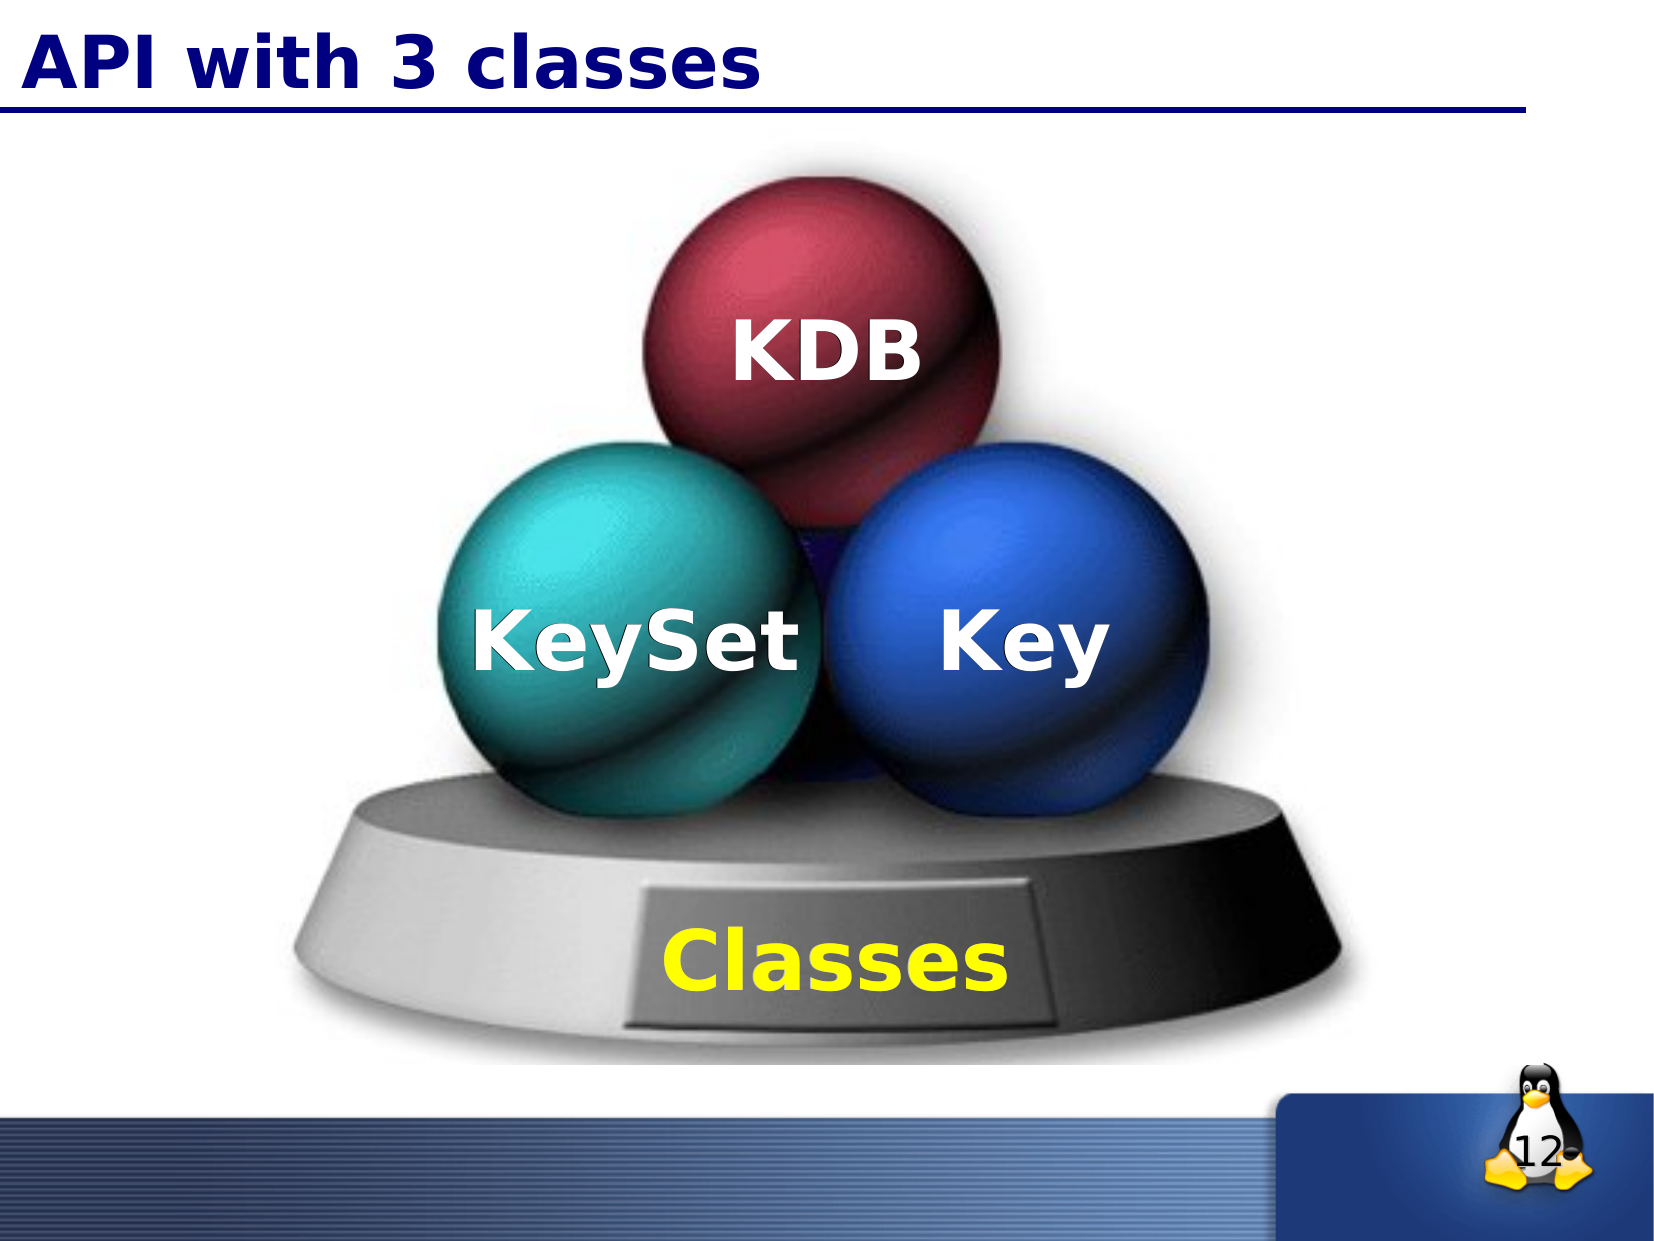

API with 3 classes
KDB
KeySet
Key
Classes